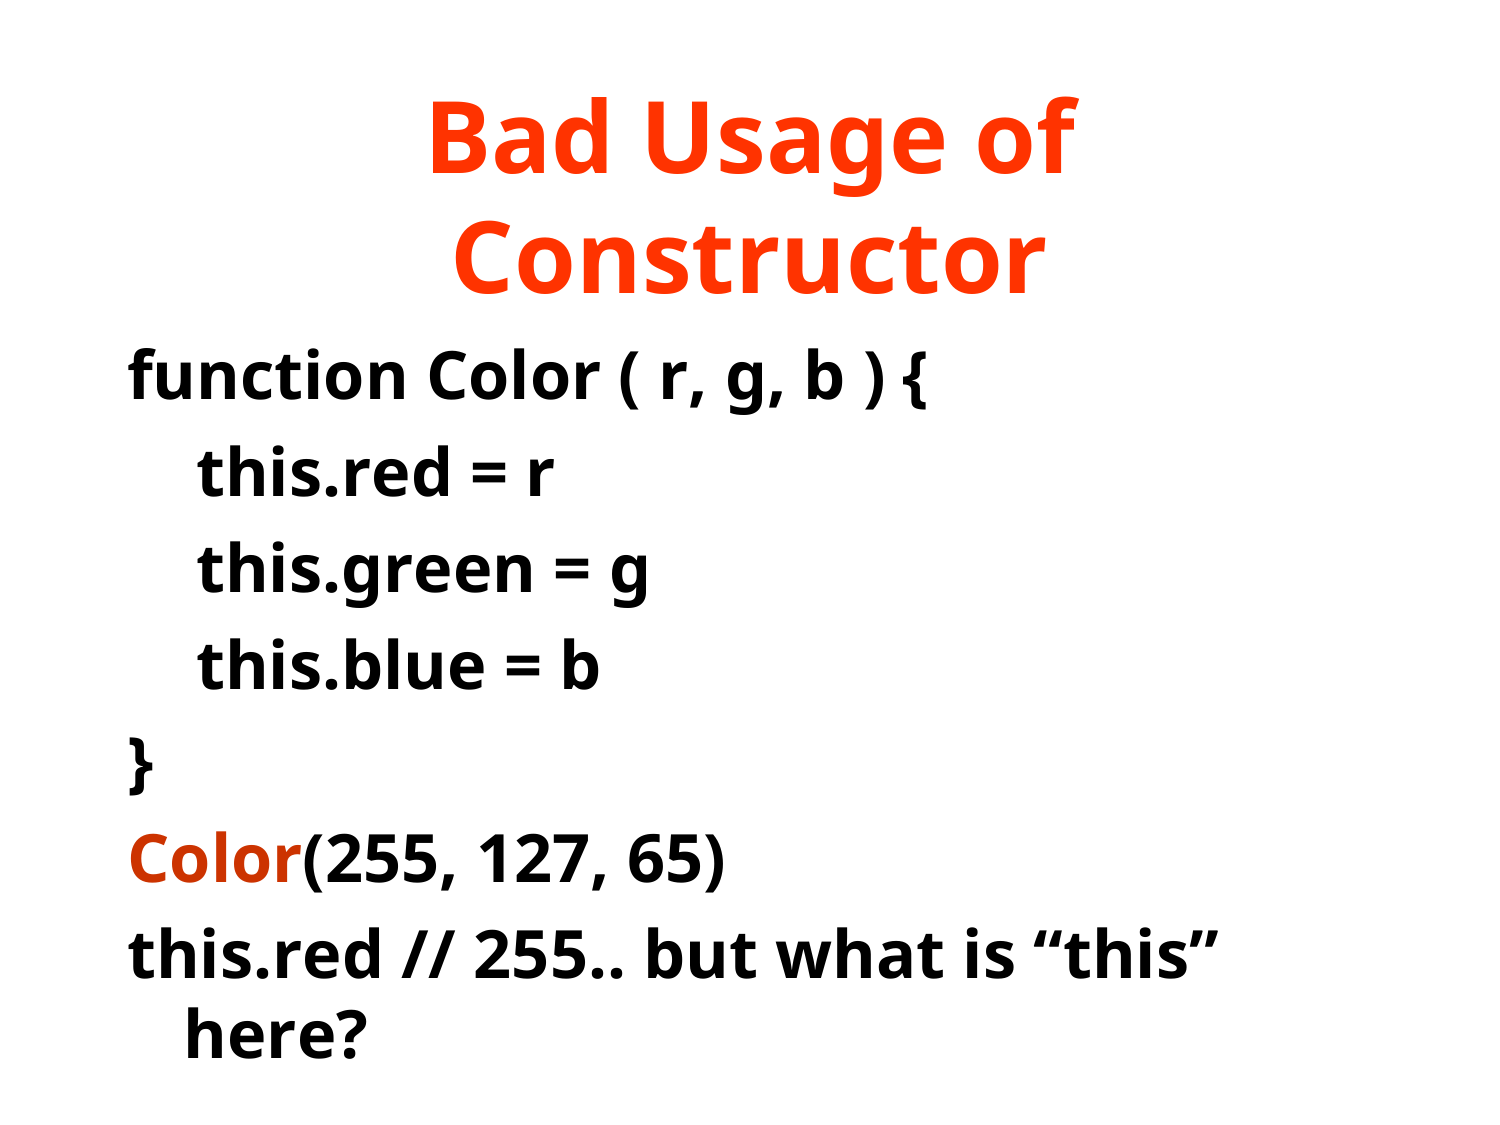

# Bad Usage of Constructor
function Color ( r, g, b ) {
 this.red = r
 this.green = g
 this.blue = b
}
Color(255, 127, 65)
this.red // 255.. but what is “this” here?